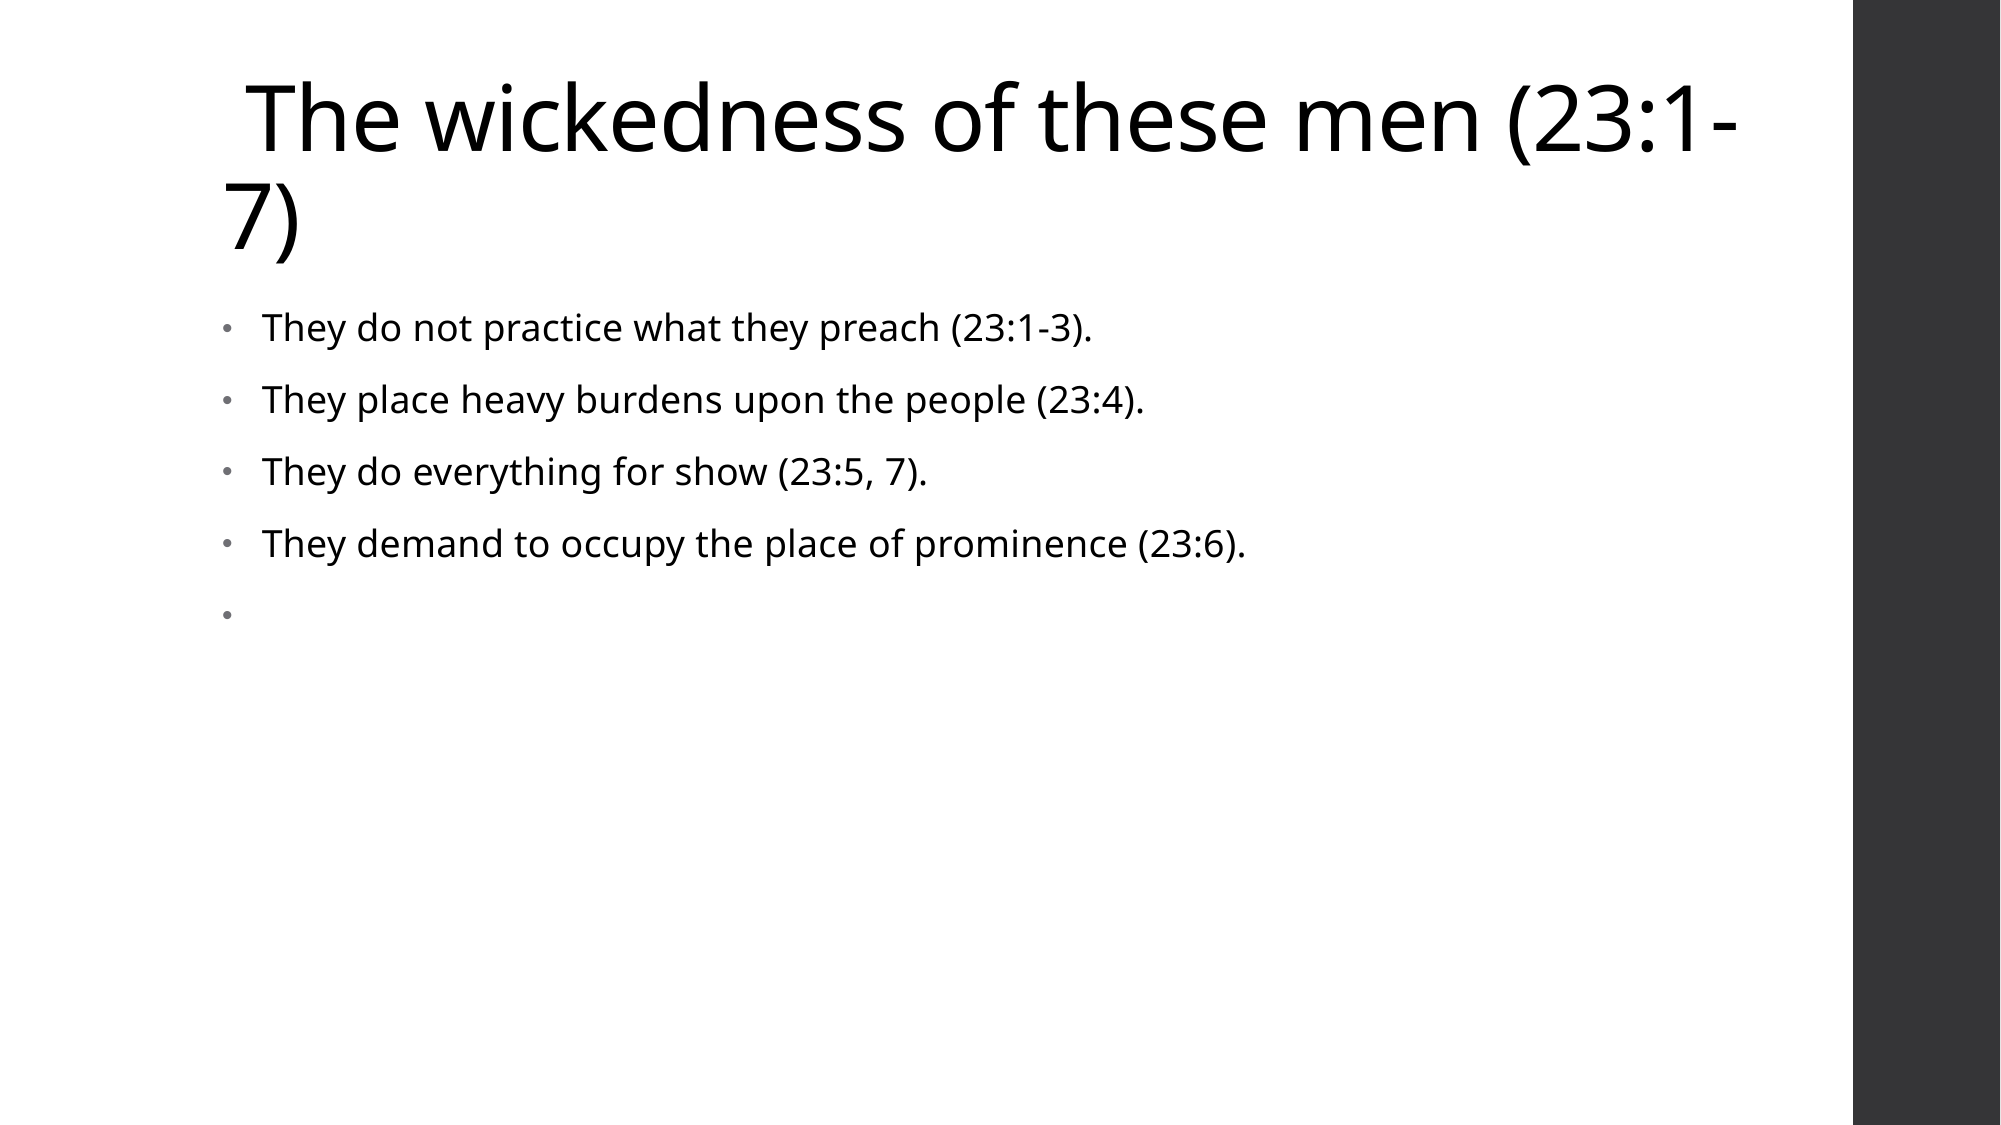

# The wickedness of these men (23:1-7)
 They do not practice what they preach (23:1-3).
 They place heavy burdens upon the people (23:4).
 They do everything for show (23:5, 7).
 They demand to occupy the place of prominence (23:6).